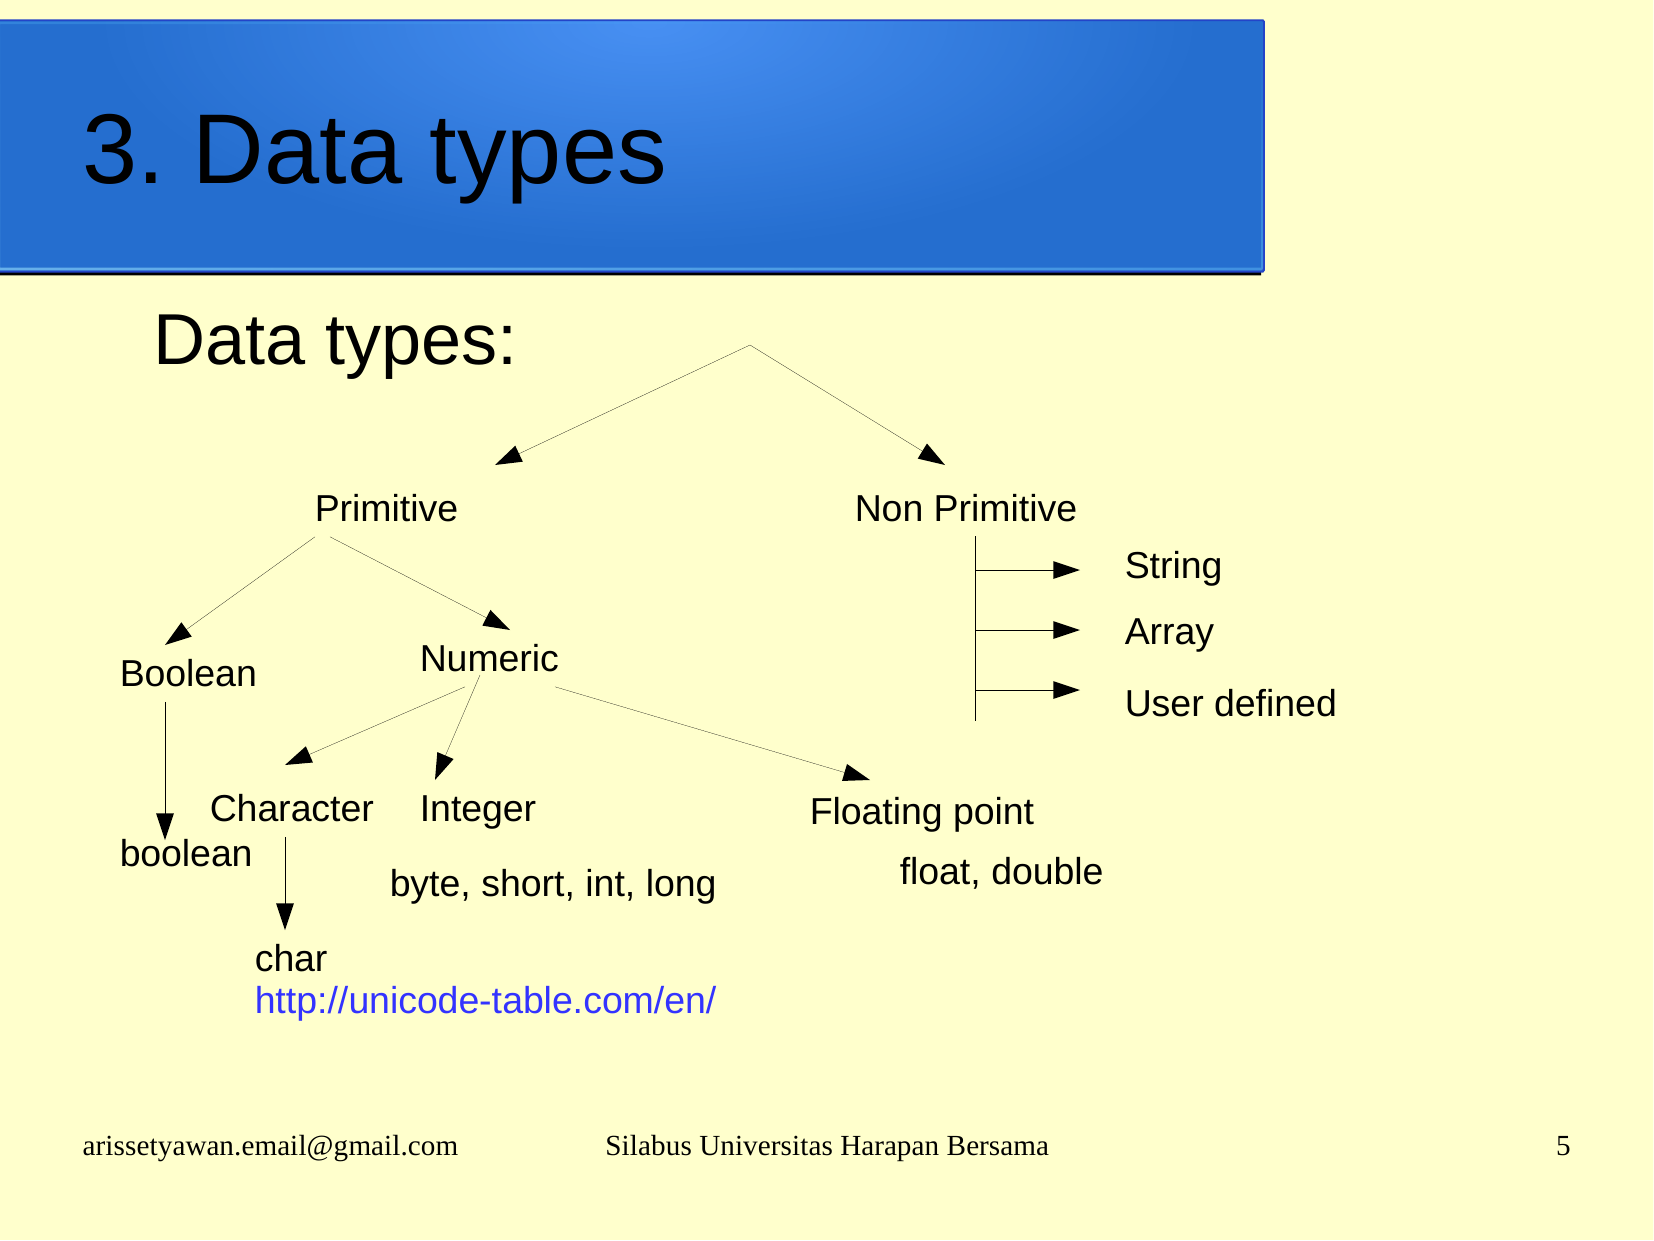

# 3. Data types
Data types:
Primitive
Non Primitive
String
Array
Numeric
Boolean
User defined
Character
Integer
Floating point
boolean
float, double
byte, short, int, long
char
http://unicode-table.com/en/
arissetyawan.email@gmail.com
Silabus Universitas Harapan Bersama
5